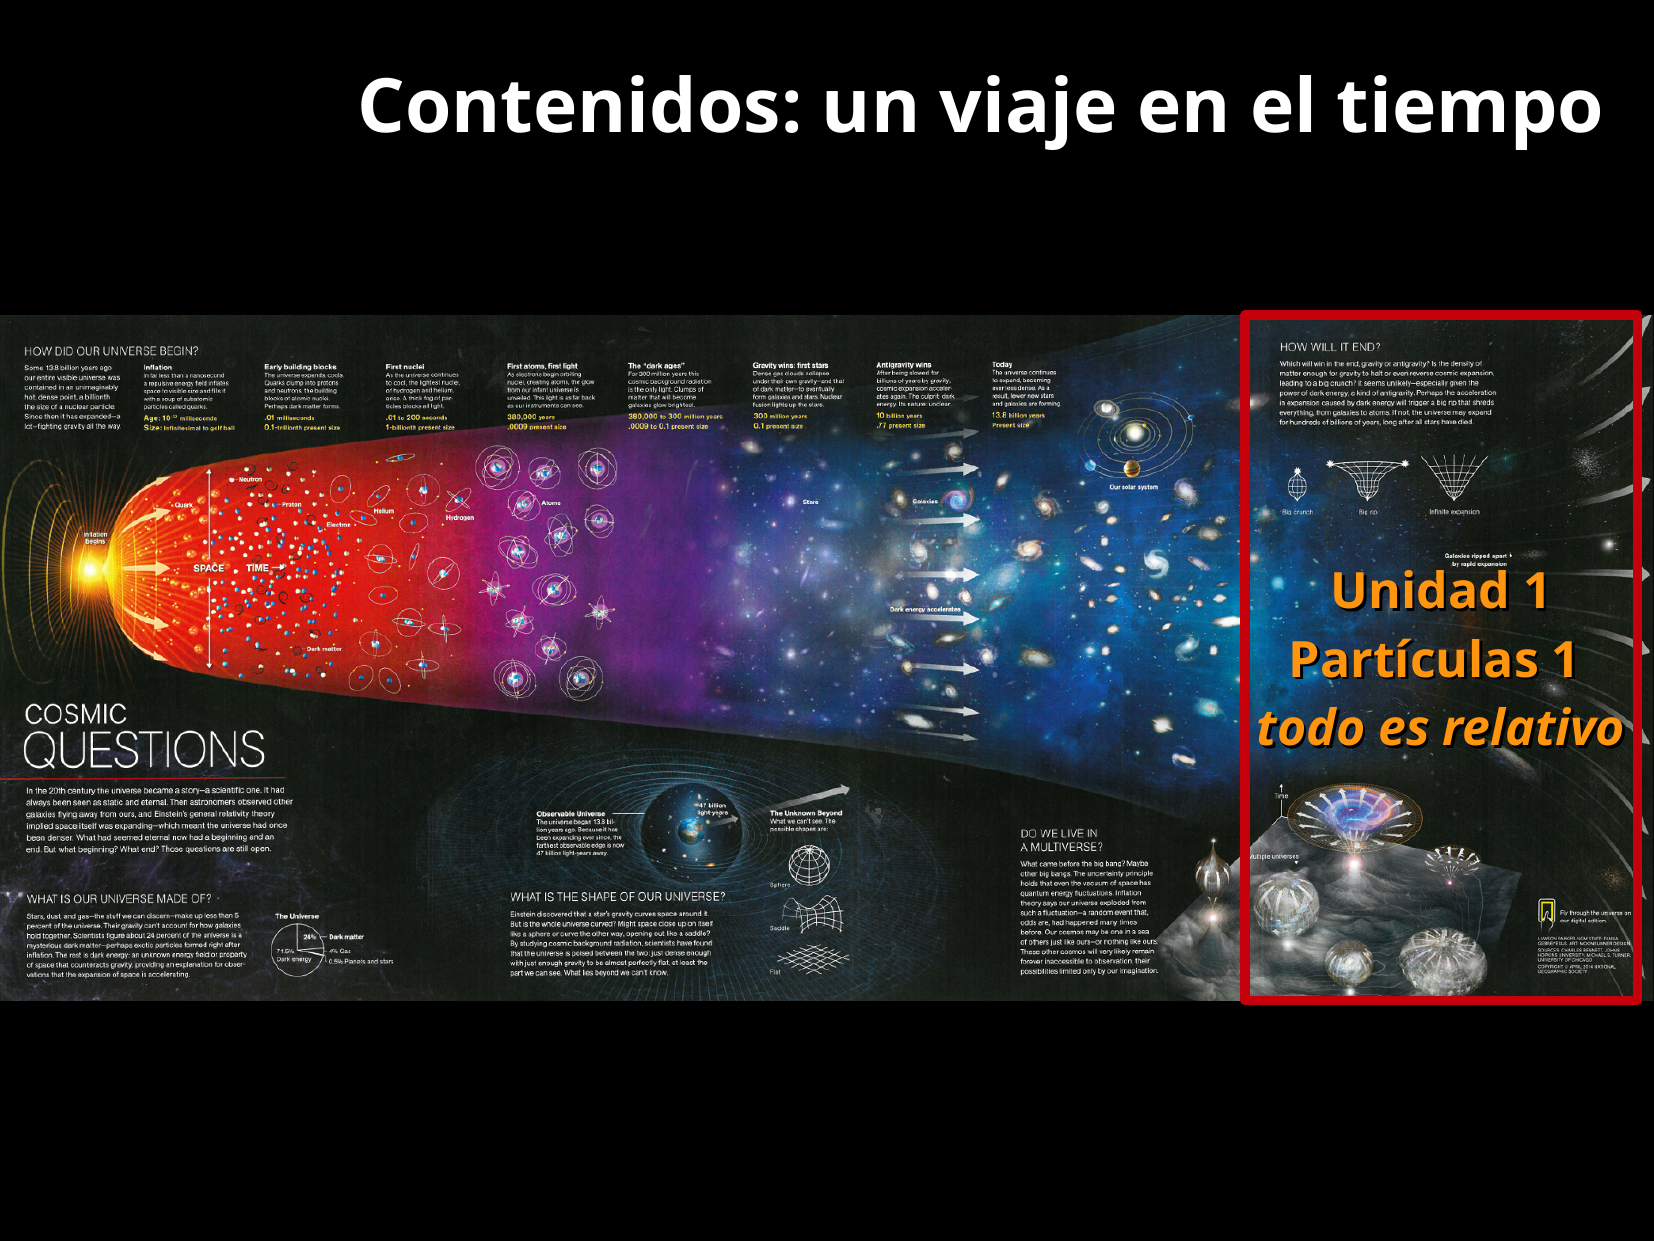

# Contenidos: un viaje en el tiempo
Unidad 1
Partículas 1
todo es relativo
Ago 29, 2018
Asorey IPAC 2018 U01C02 02/16
3